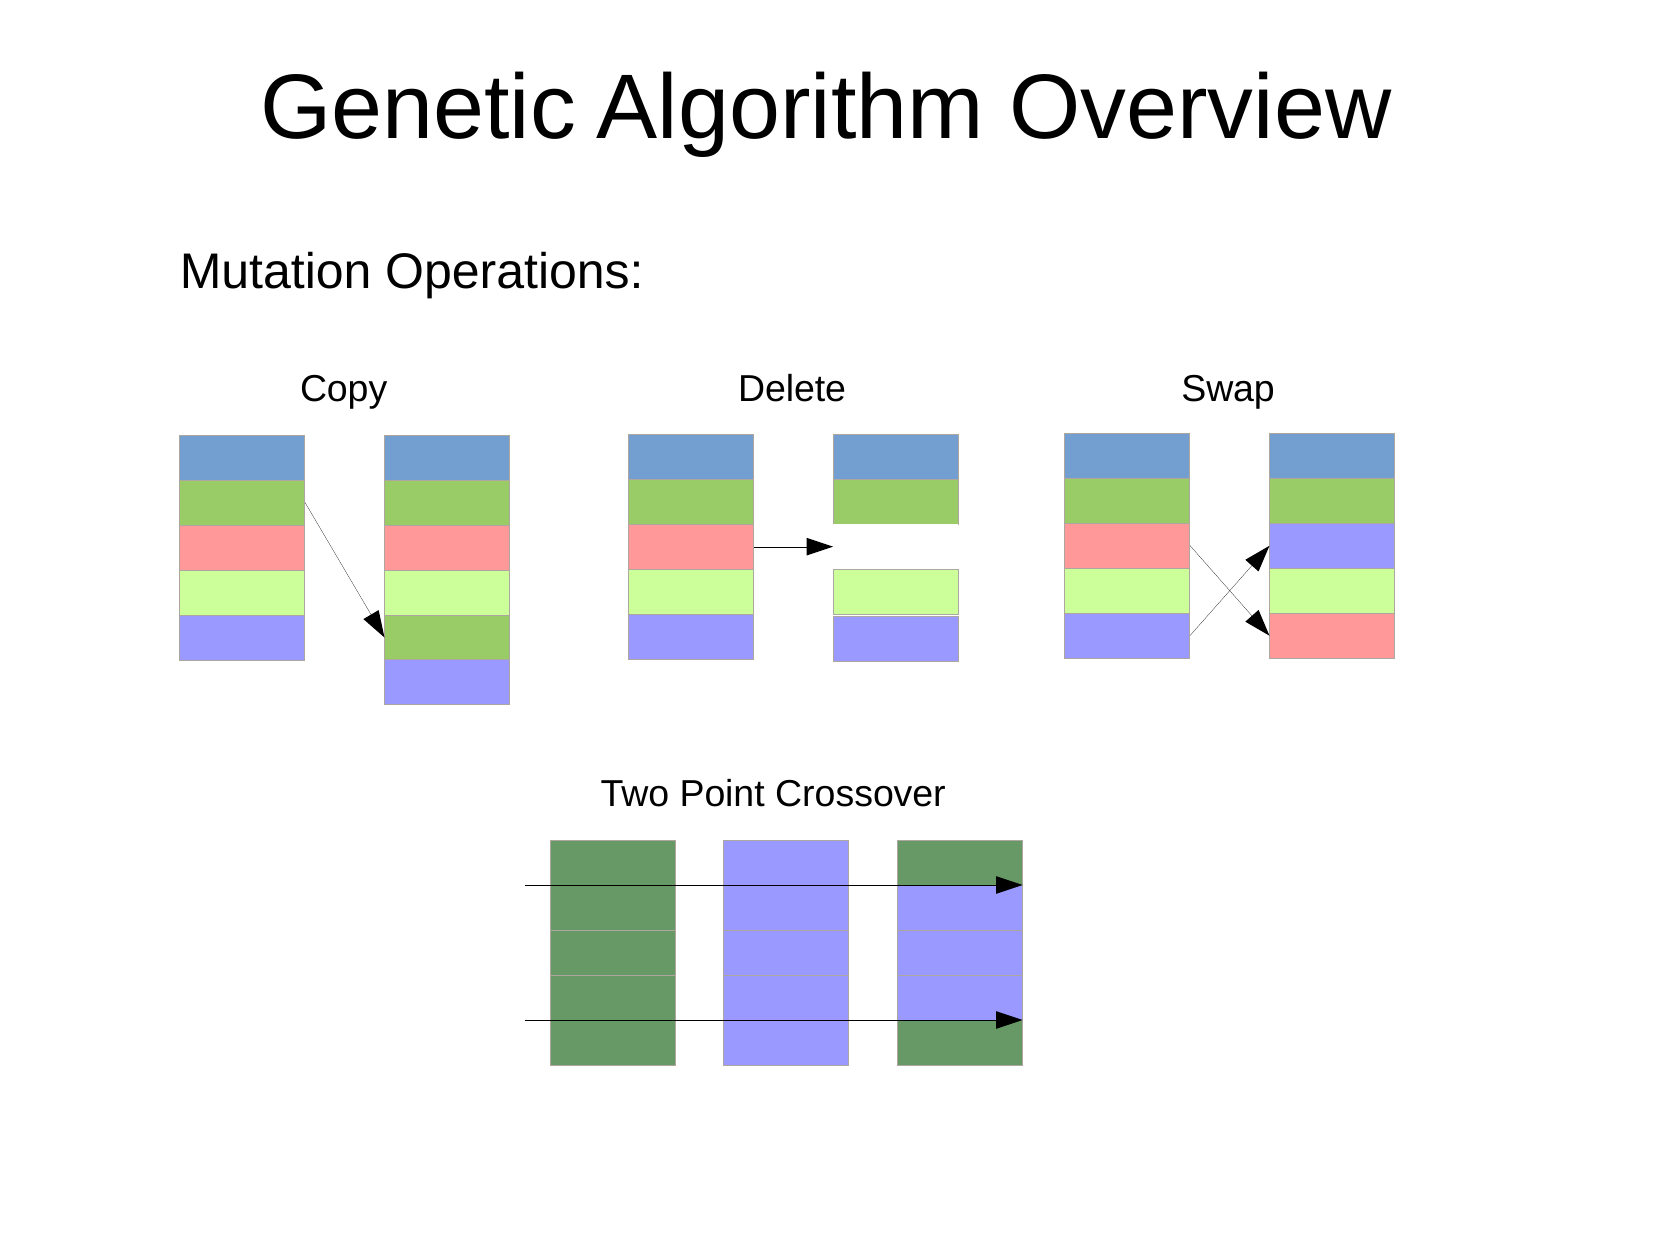

# Genetic Algorithm Overview
Mutation Operations:
Delete
Swap
Copy
Two Point Crossover